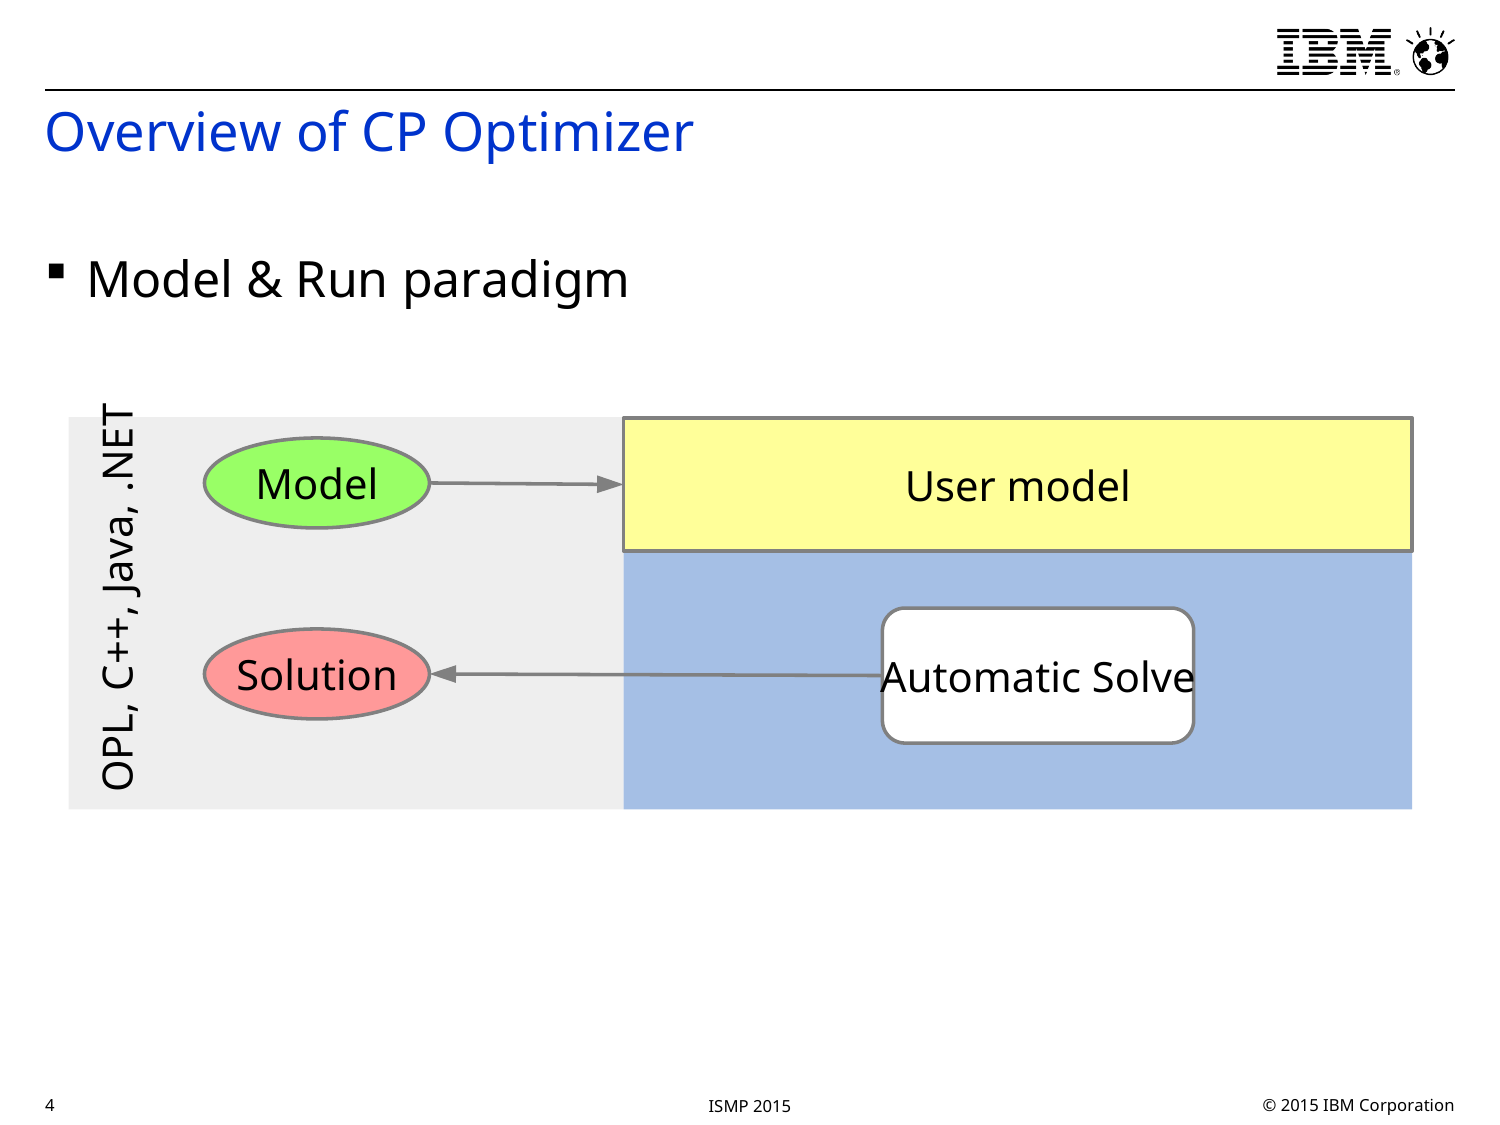

# Overview of CP Optimizer
Model & Run paradigm
User model
Model
OPL, C++, Java, .NET
Automatic Solve
Solution
4